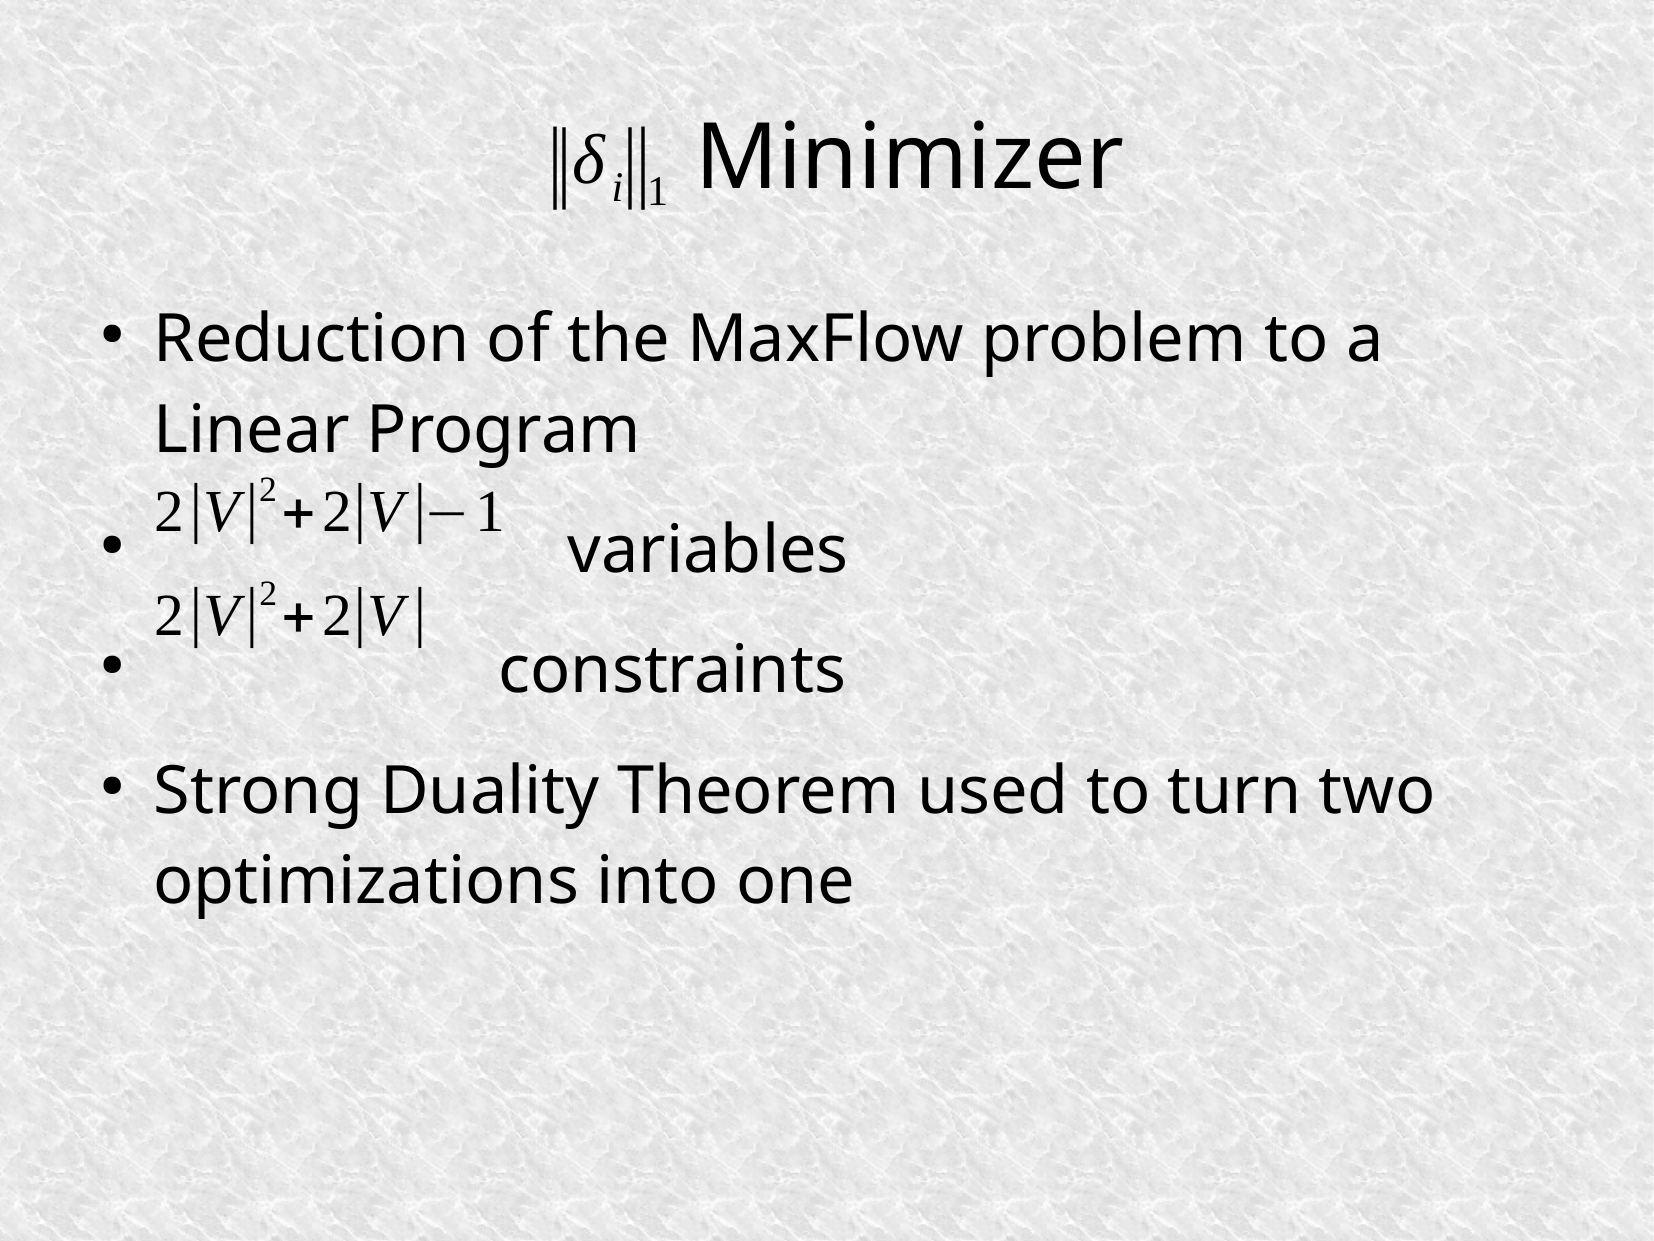

# Minimizer
Reduction of the MaxFlow problem to a Linear Program
 variables
 constraints
Strong Duality Theorem used to turn two optimizations into one